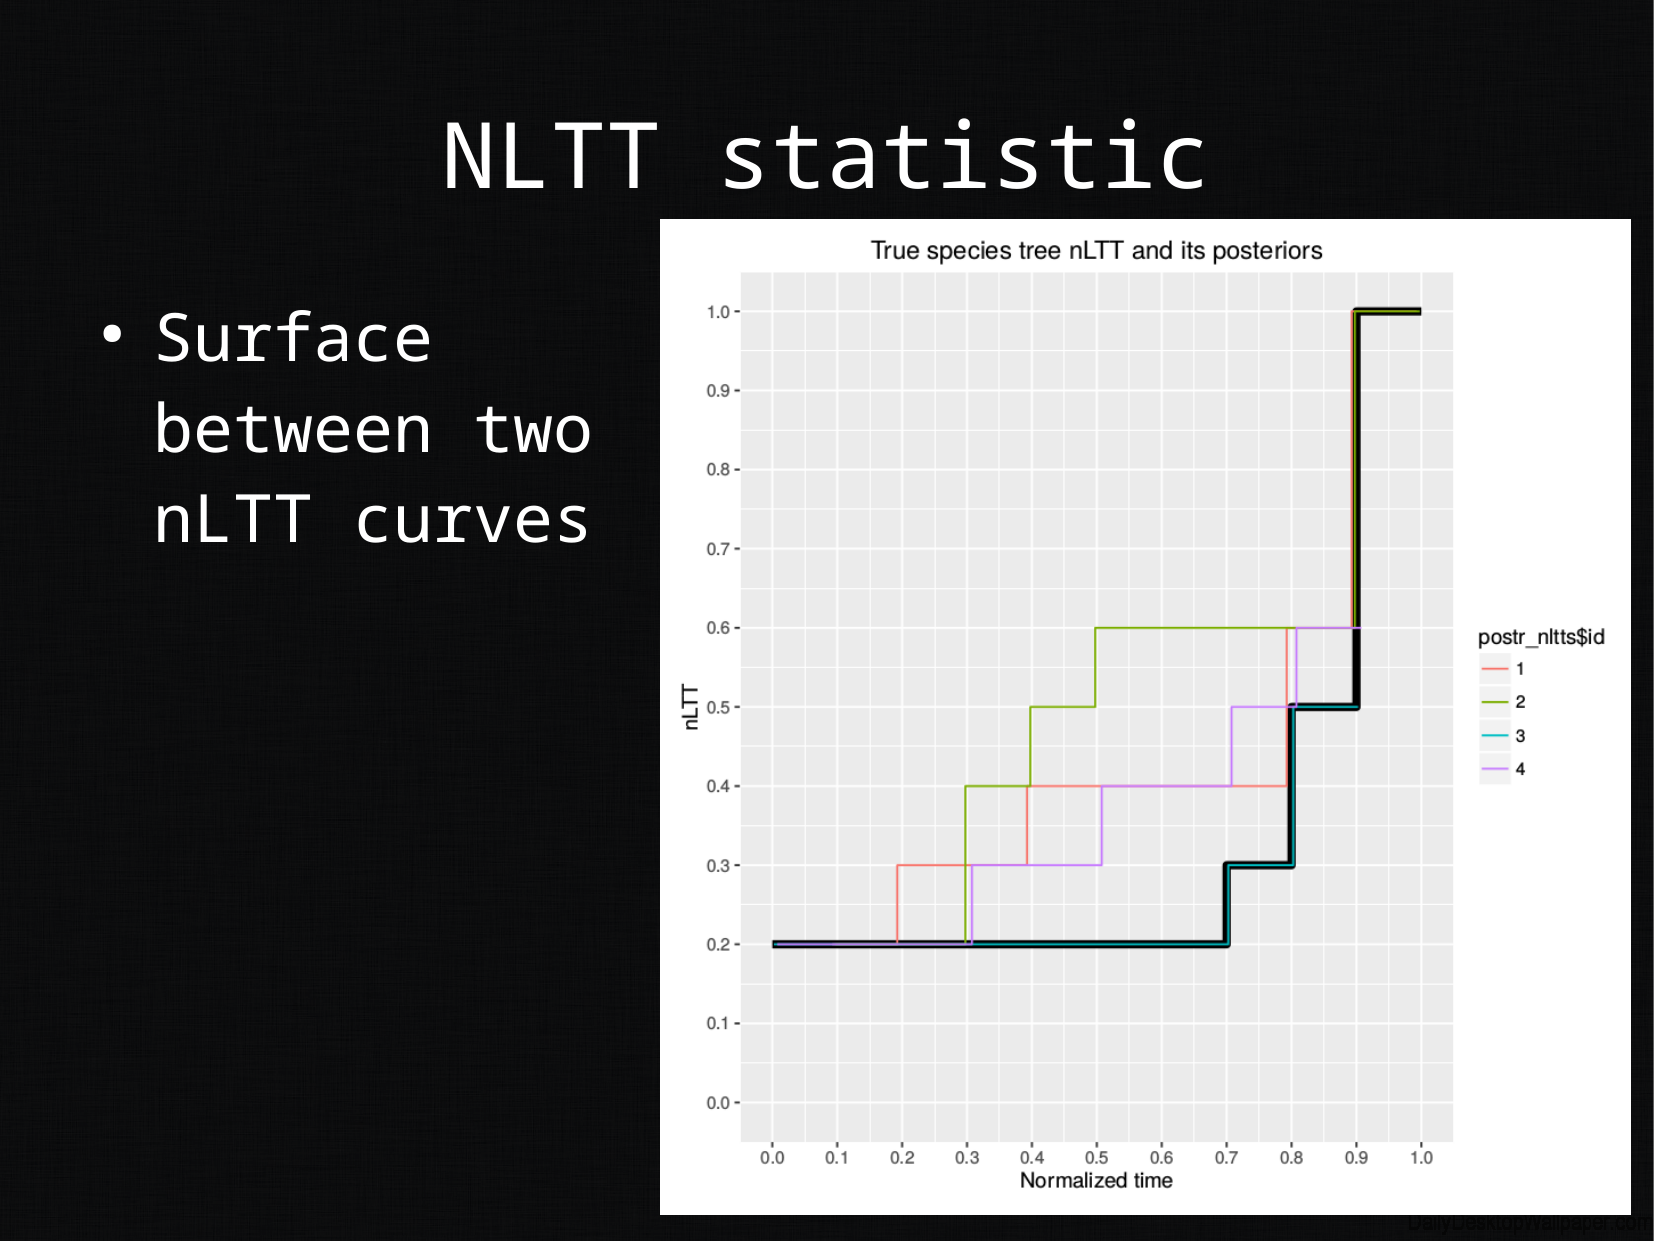

# NLTT statistic
Surface between two nLTT curves